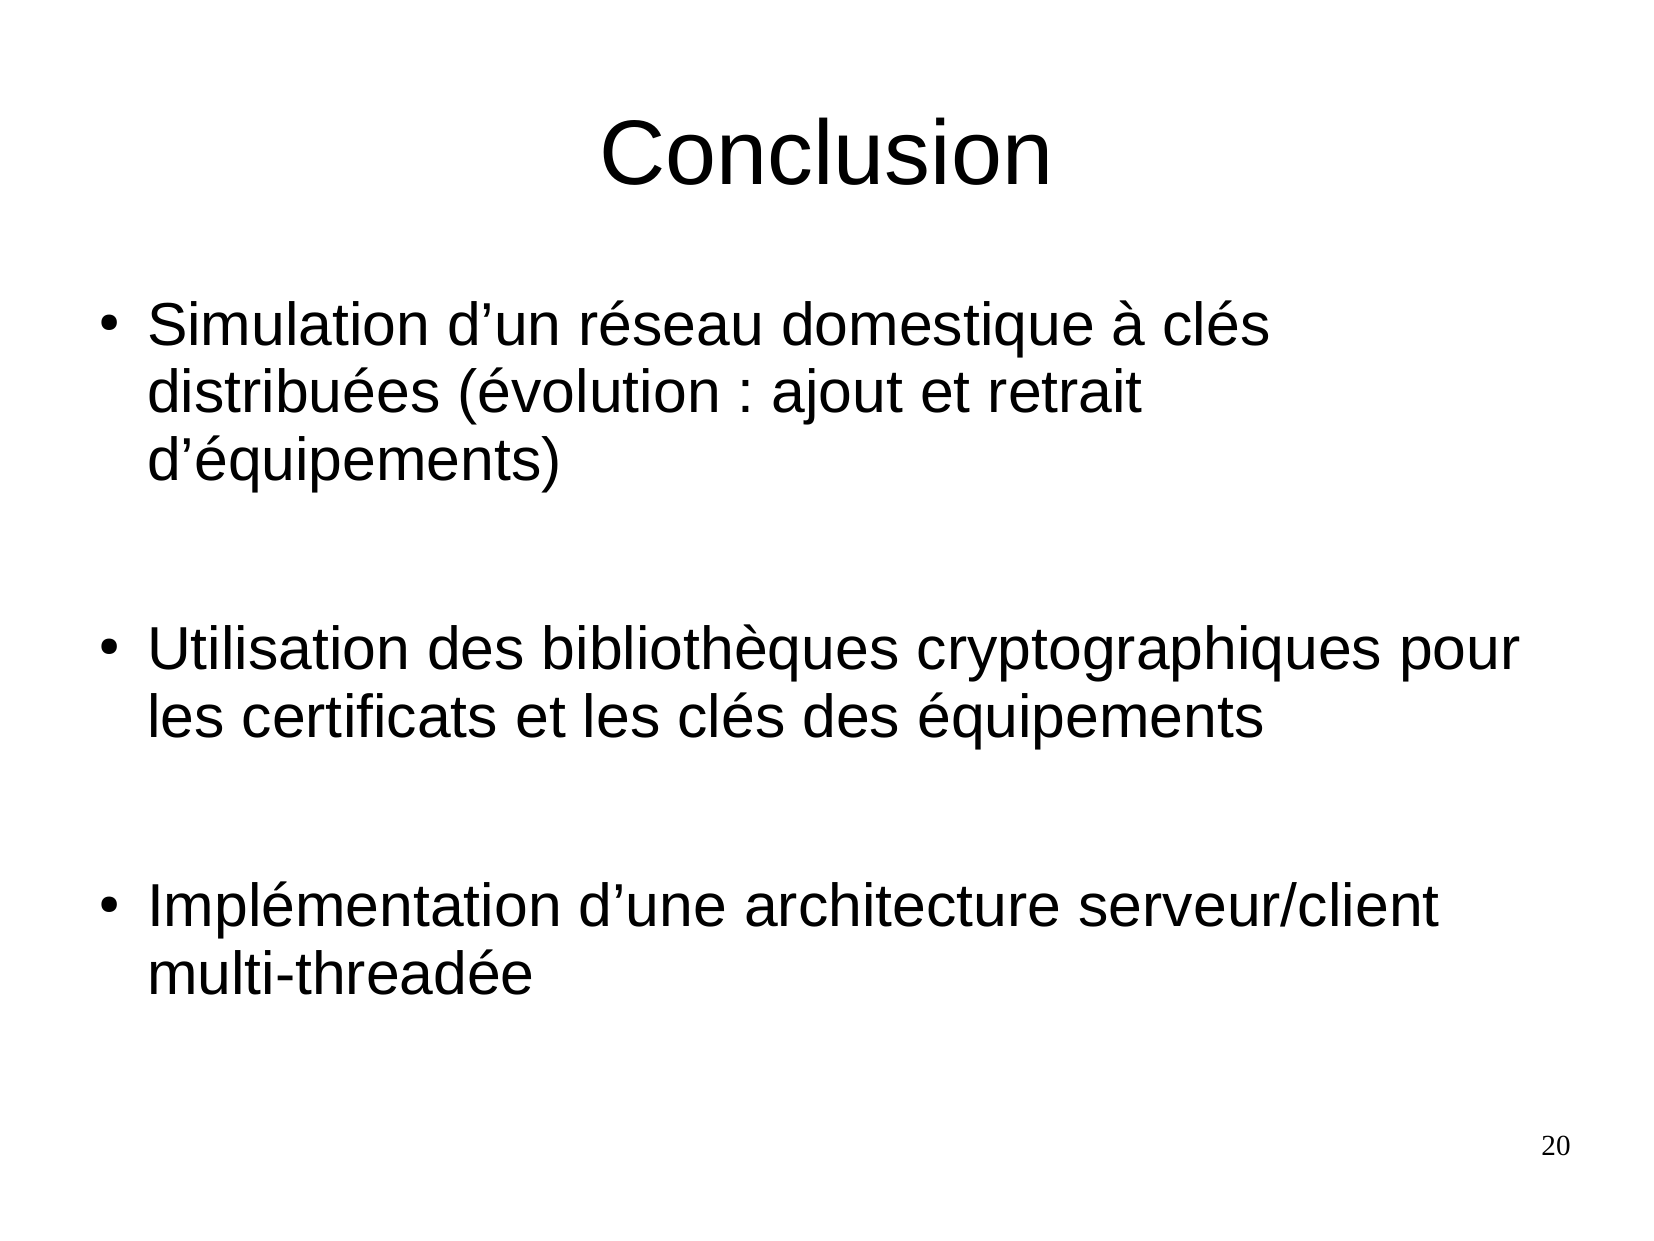

# Conclusion
Simulation d’un réseau domestique à clés distribuées (évolution : ajout et retrait d’équipements)
Utilisation des bibliothèques cryptographiques pour les certificats et les clés des équipements
Implémentation d’une architecture serveur/client multi-threadée
20